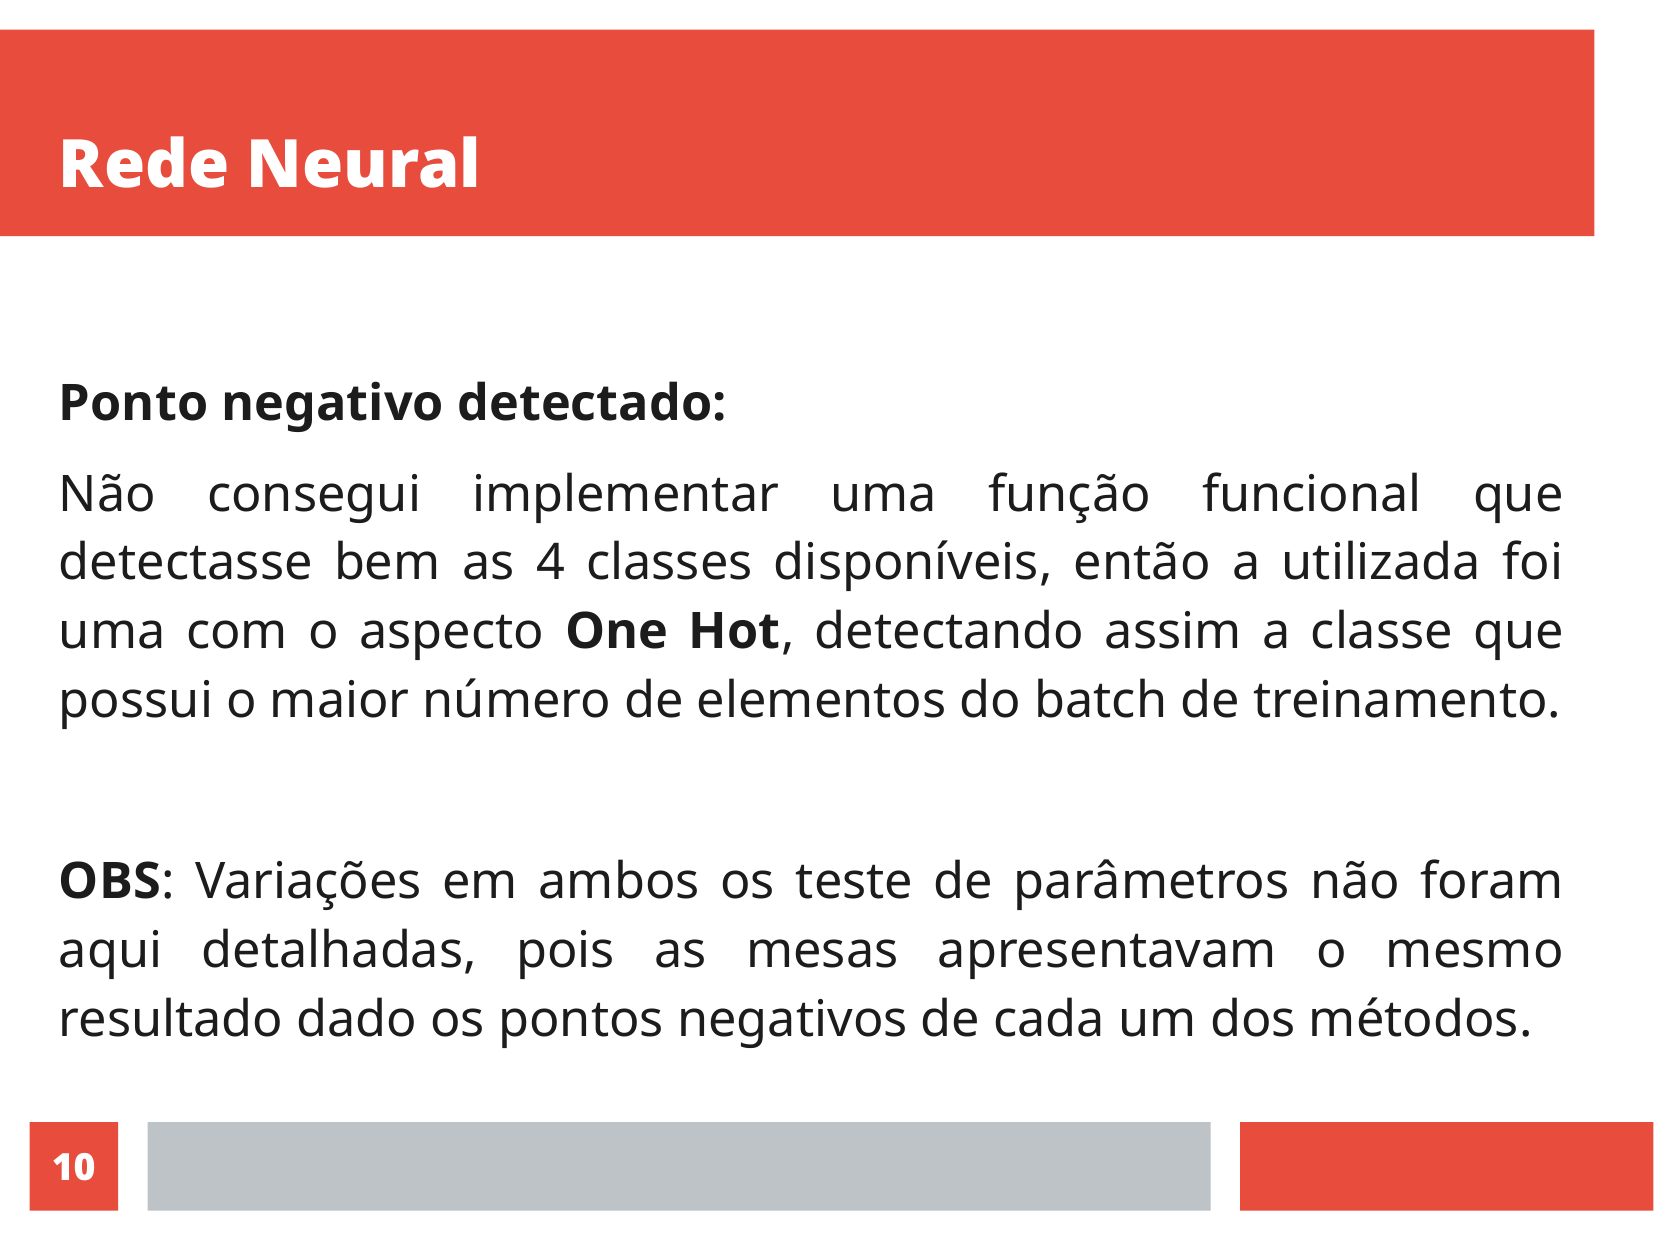

# Rede Neural
Ponto negativo detectado:
Não consegui implementar uma função funcional que detectasse bem as 4 classes disponíveis, então a utilizada foi uma com o aspecto One Hot, detectando assim a classe que possui o maior número de elementos do batch de treinamento.
OBS: Variações em ambos os teste de parâmetros não foram aqui detalhadas, pois as mesas apresentavam o mesmo resultado dado os pontos negativos de cada um dos métodos.
10